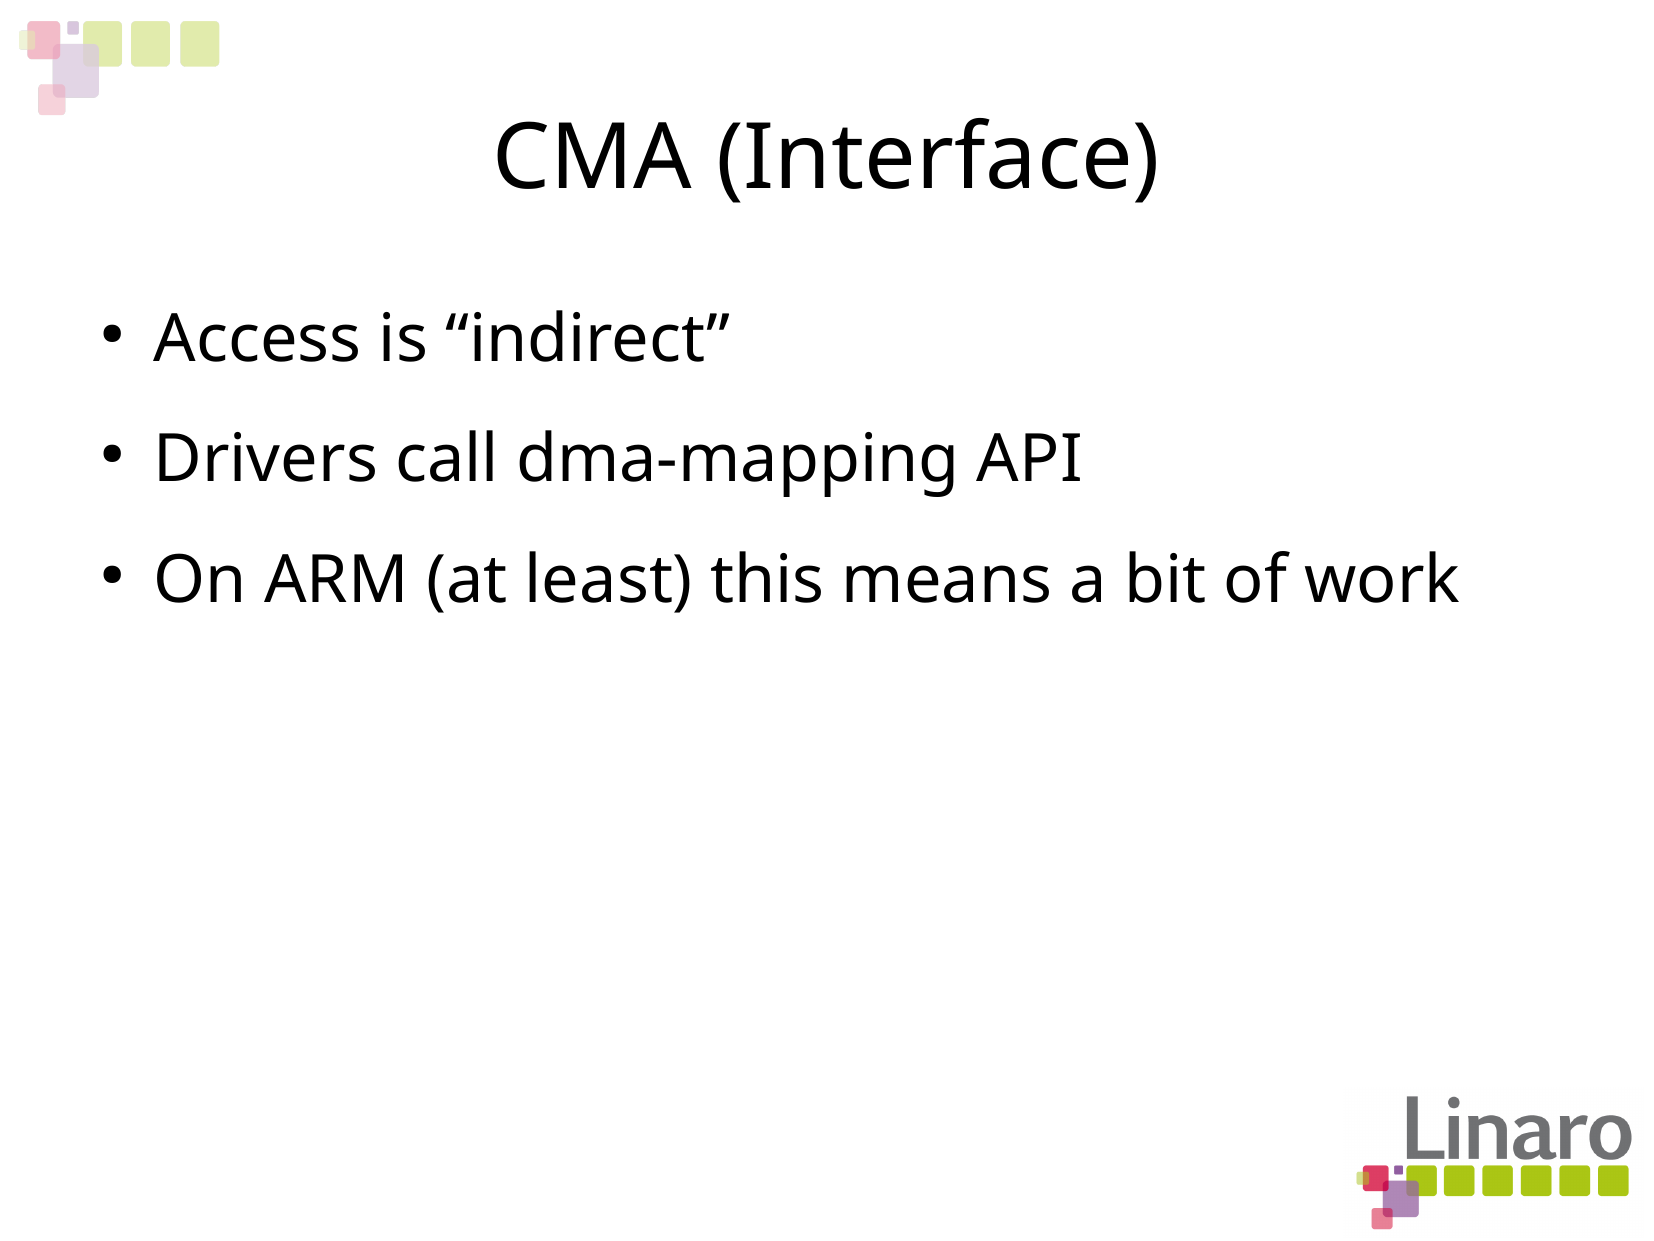

# CMA (Interface)
Access is “indirect”
Drivers call dma-mapping API
On ARM (at least) this means a bit of work